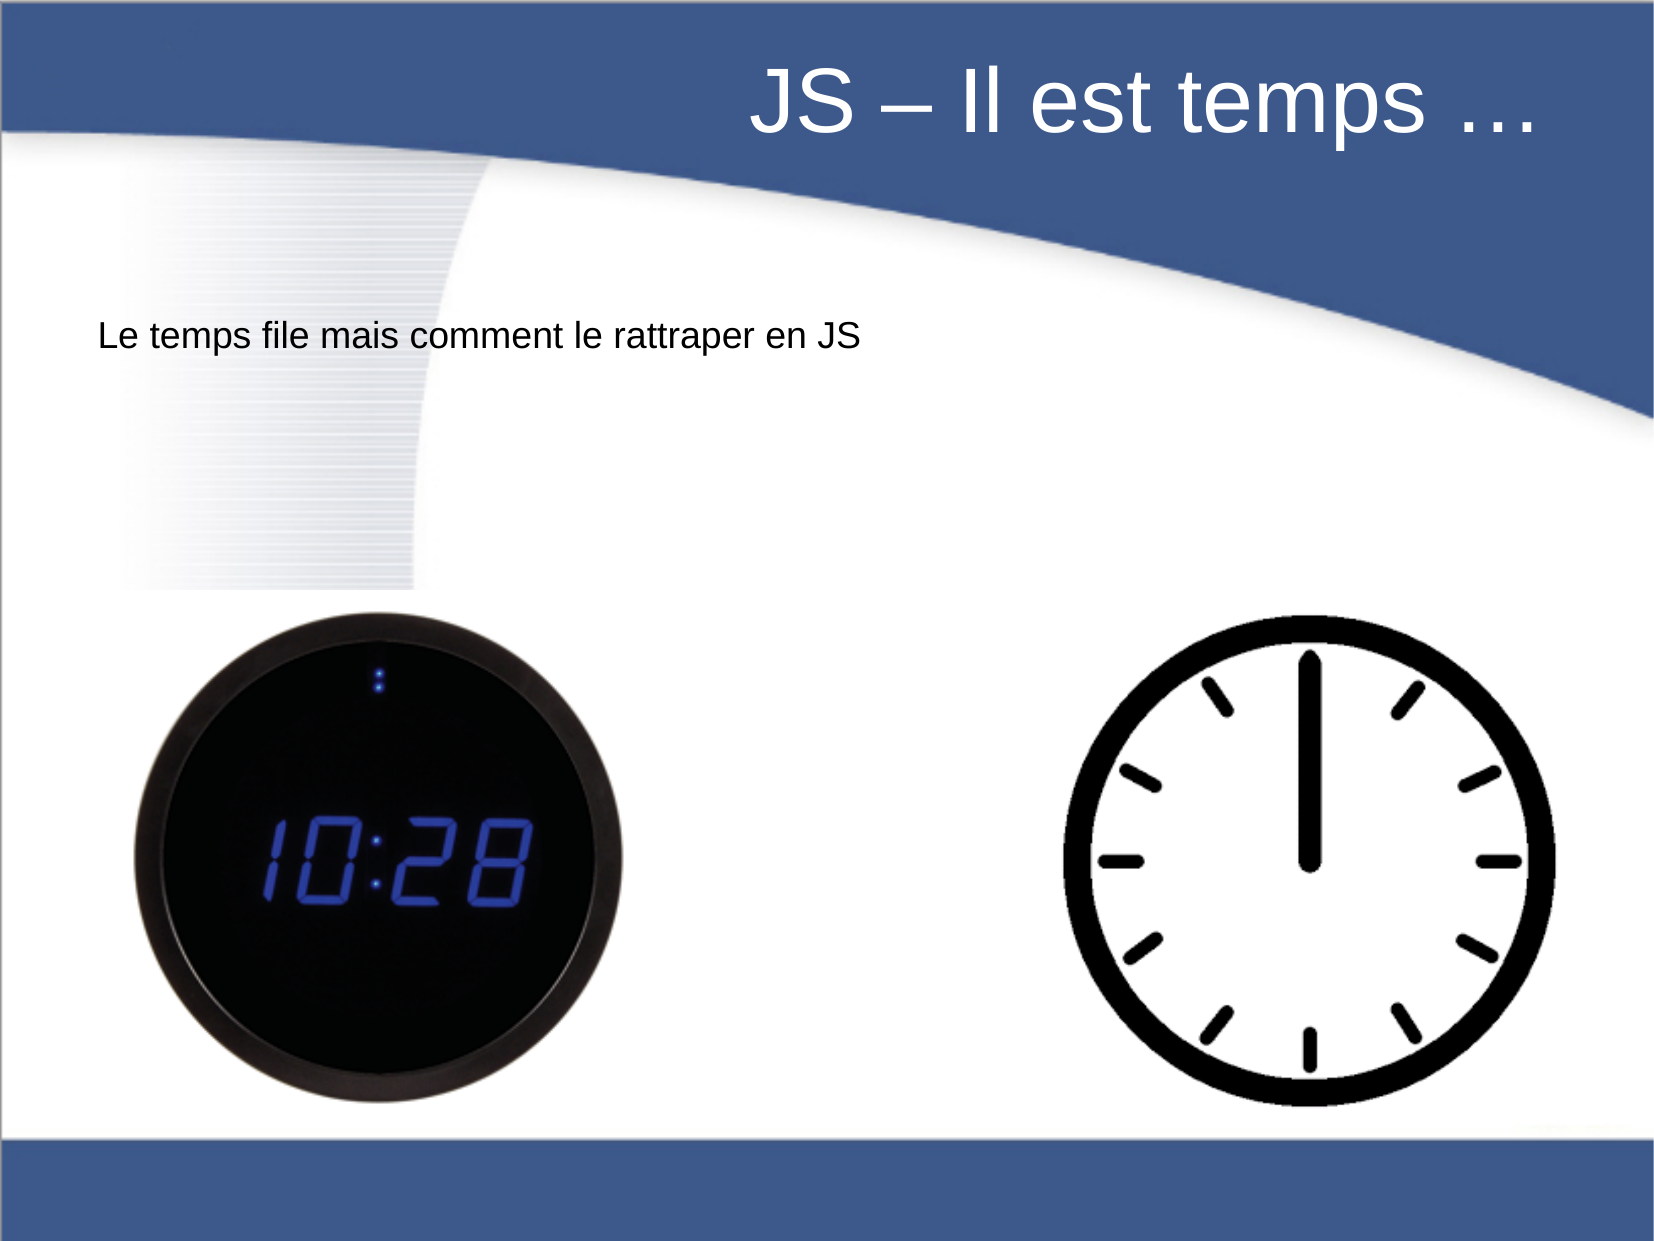

# JS – Il est temps …
Le temps file mais comment le rattraper en JS